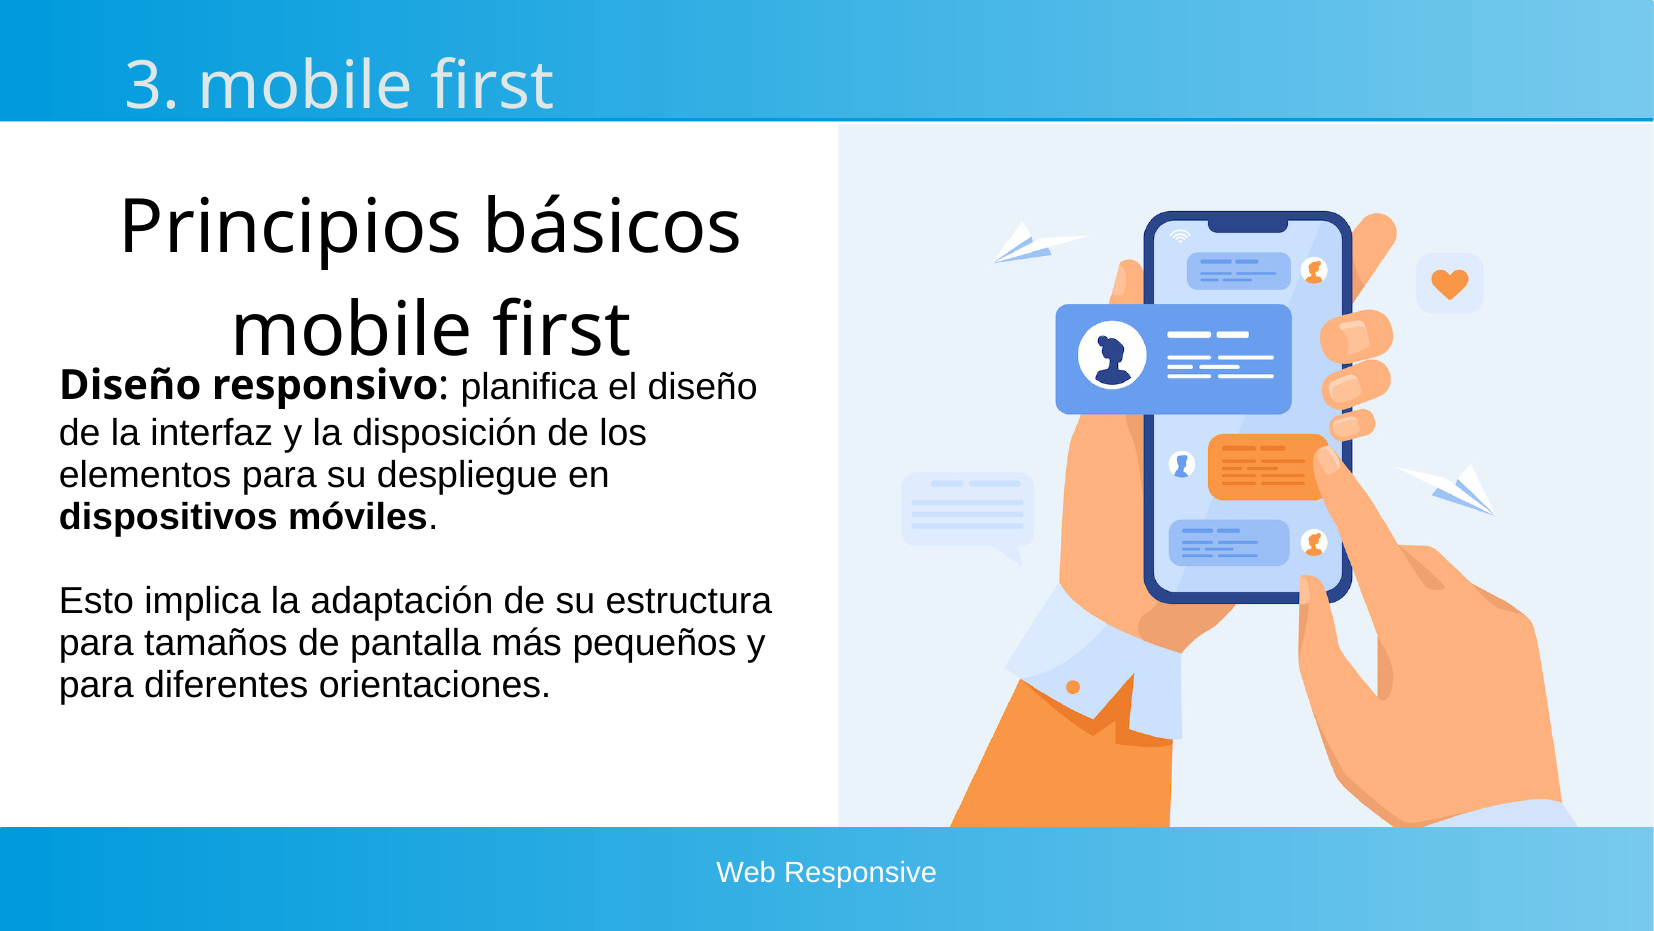

# 3. mobile first
Principios básicos mobile first
Diseño responsivo: planifica el diseño de la interfaz y la disposición de los elementos para su despliegue en dispositivos móviles.
Esto implica la adaptación de su estructura para tamaños de pantalla más pequeños y para diferentes orientaciones.
Web Responsive